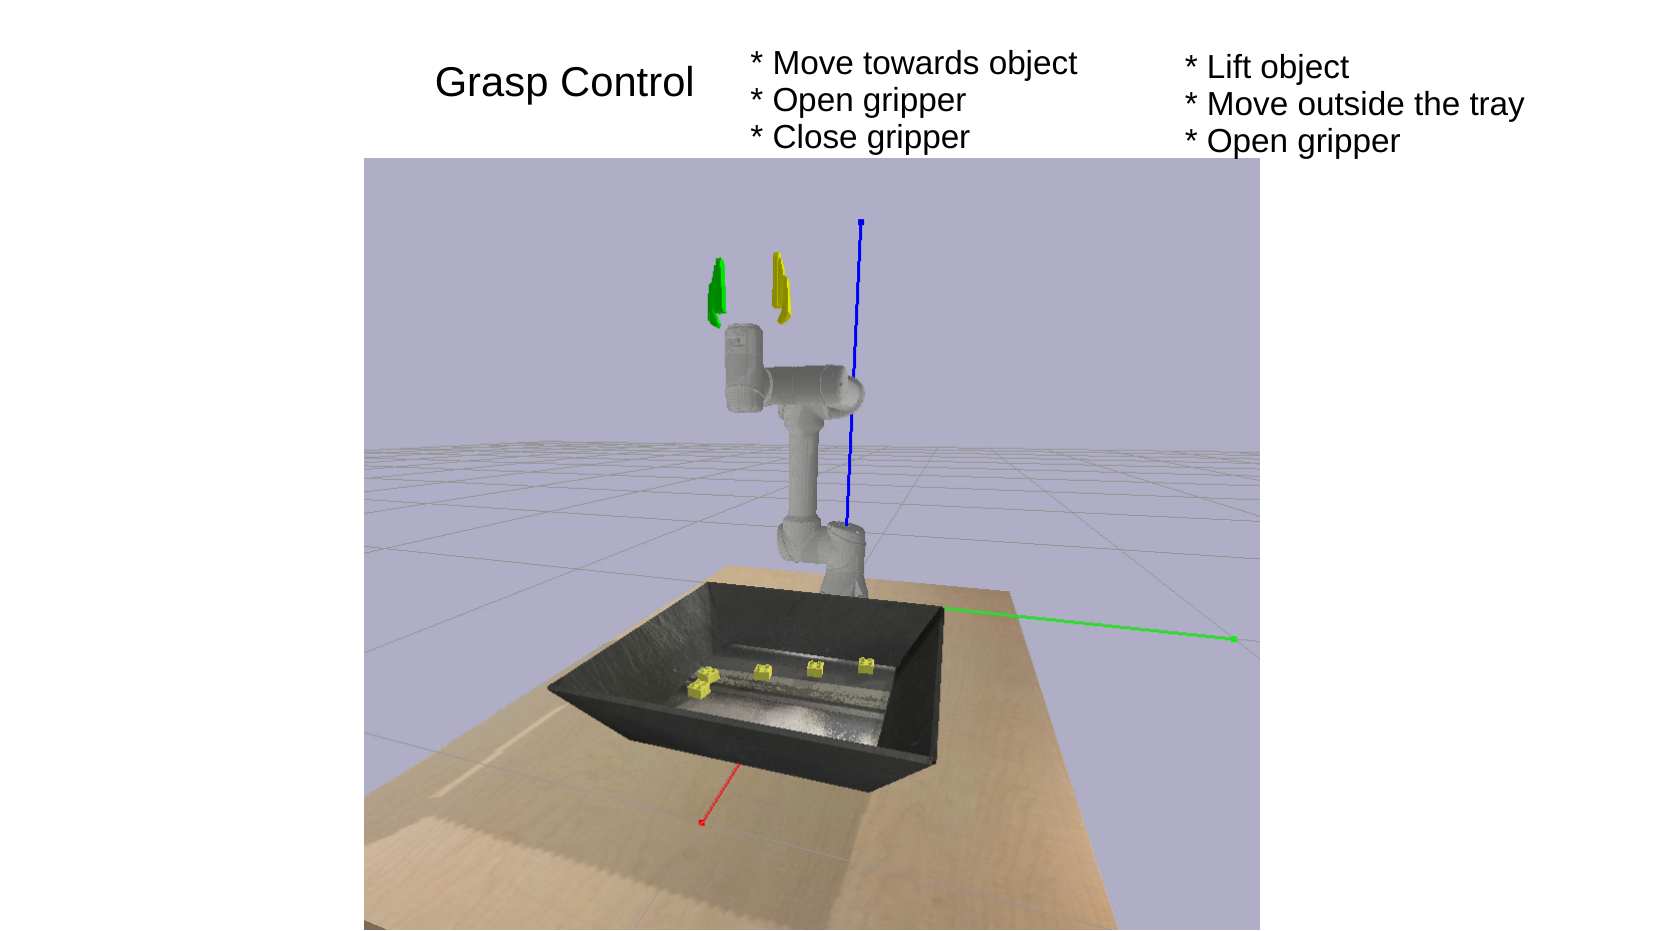

* Move towards object
* Open gripper
* Close gripper
* Lift object
* Move outside the tray
* Open gripper
Grasp Control